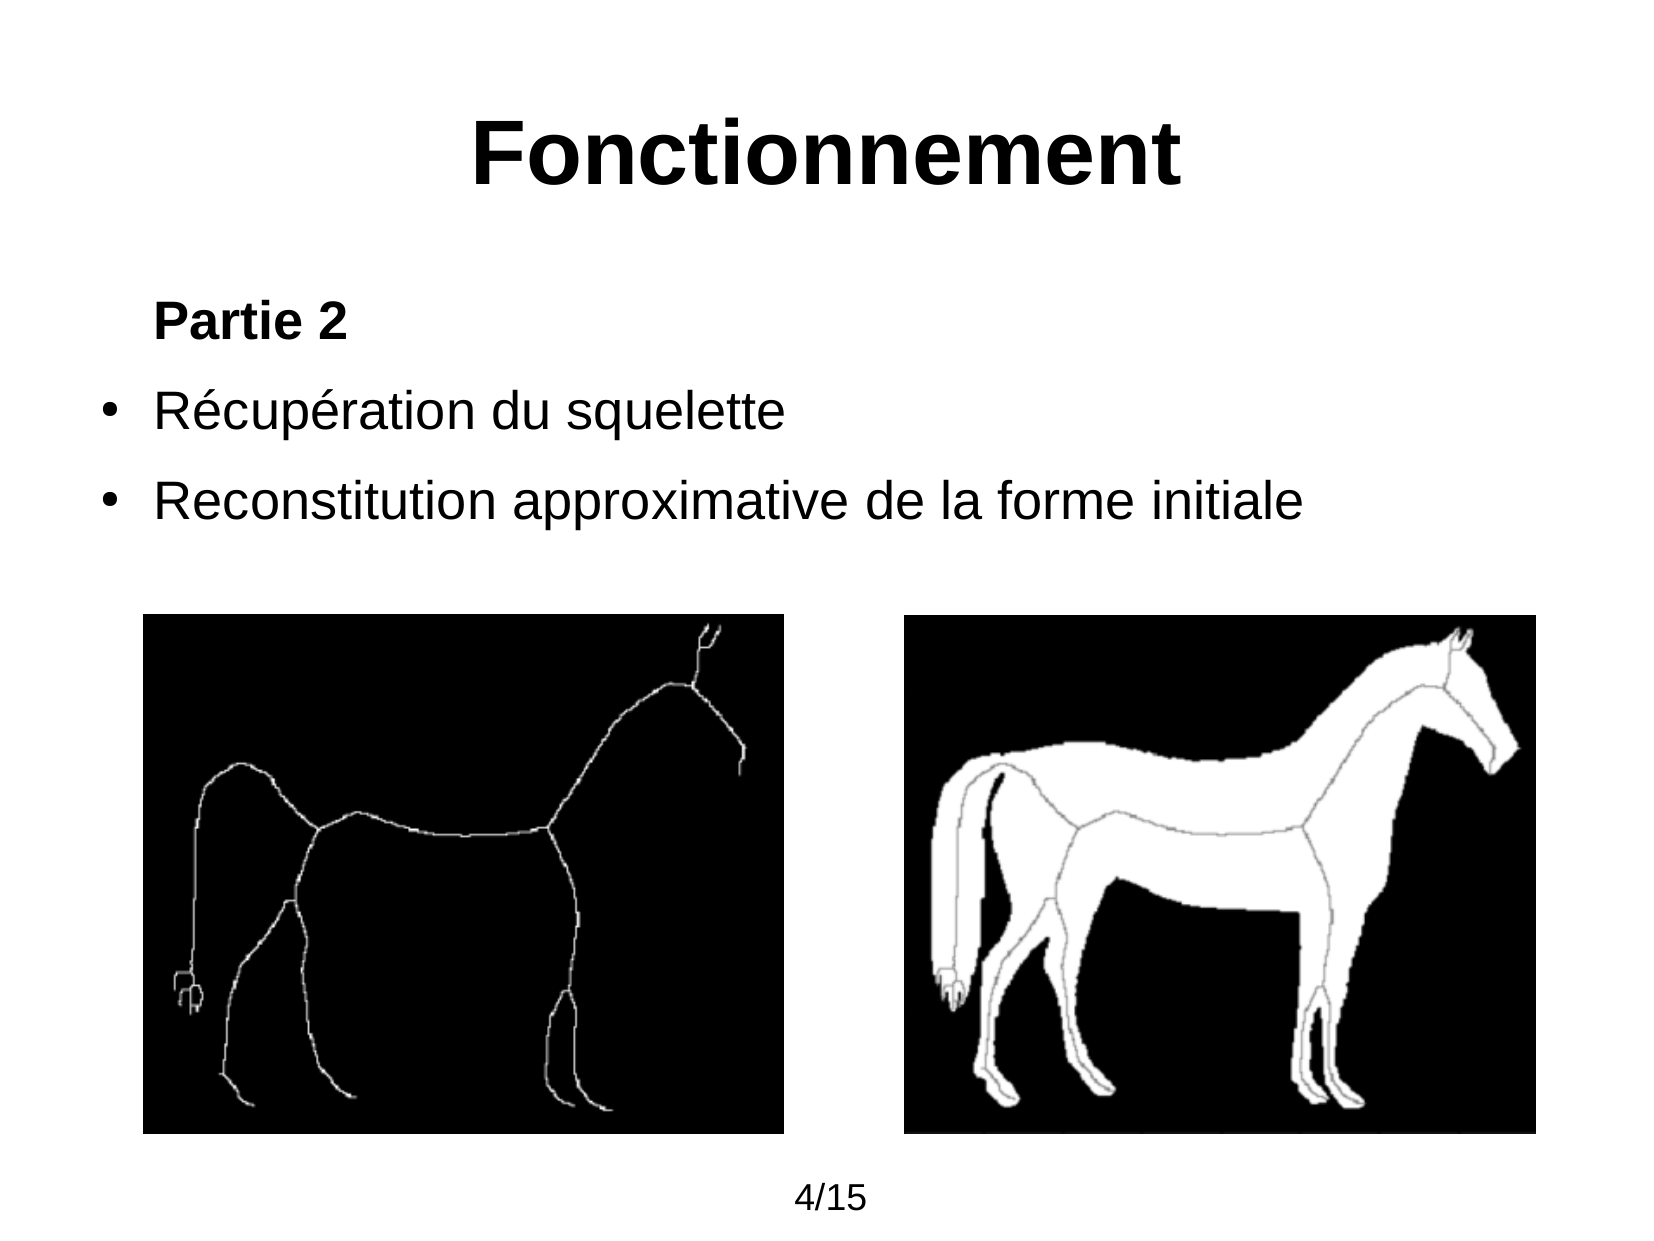

# Fonctionnement
Partie 2
Récupération du squelette
Reconstitution approximative de la forme initiale
4/15